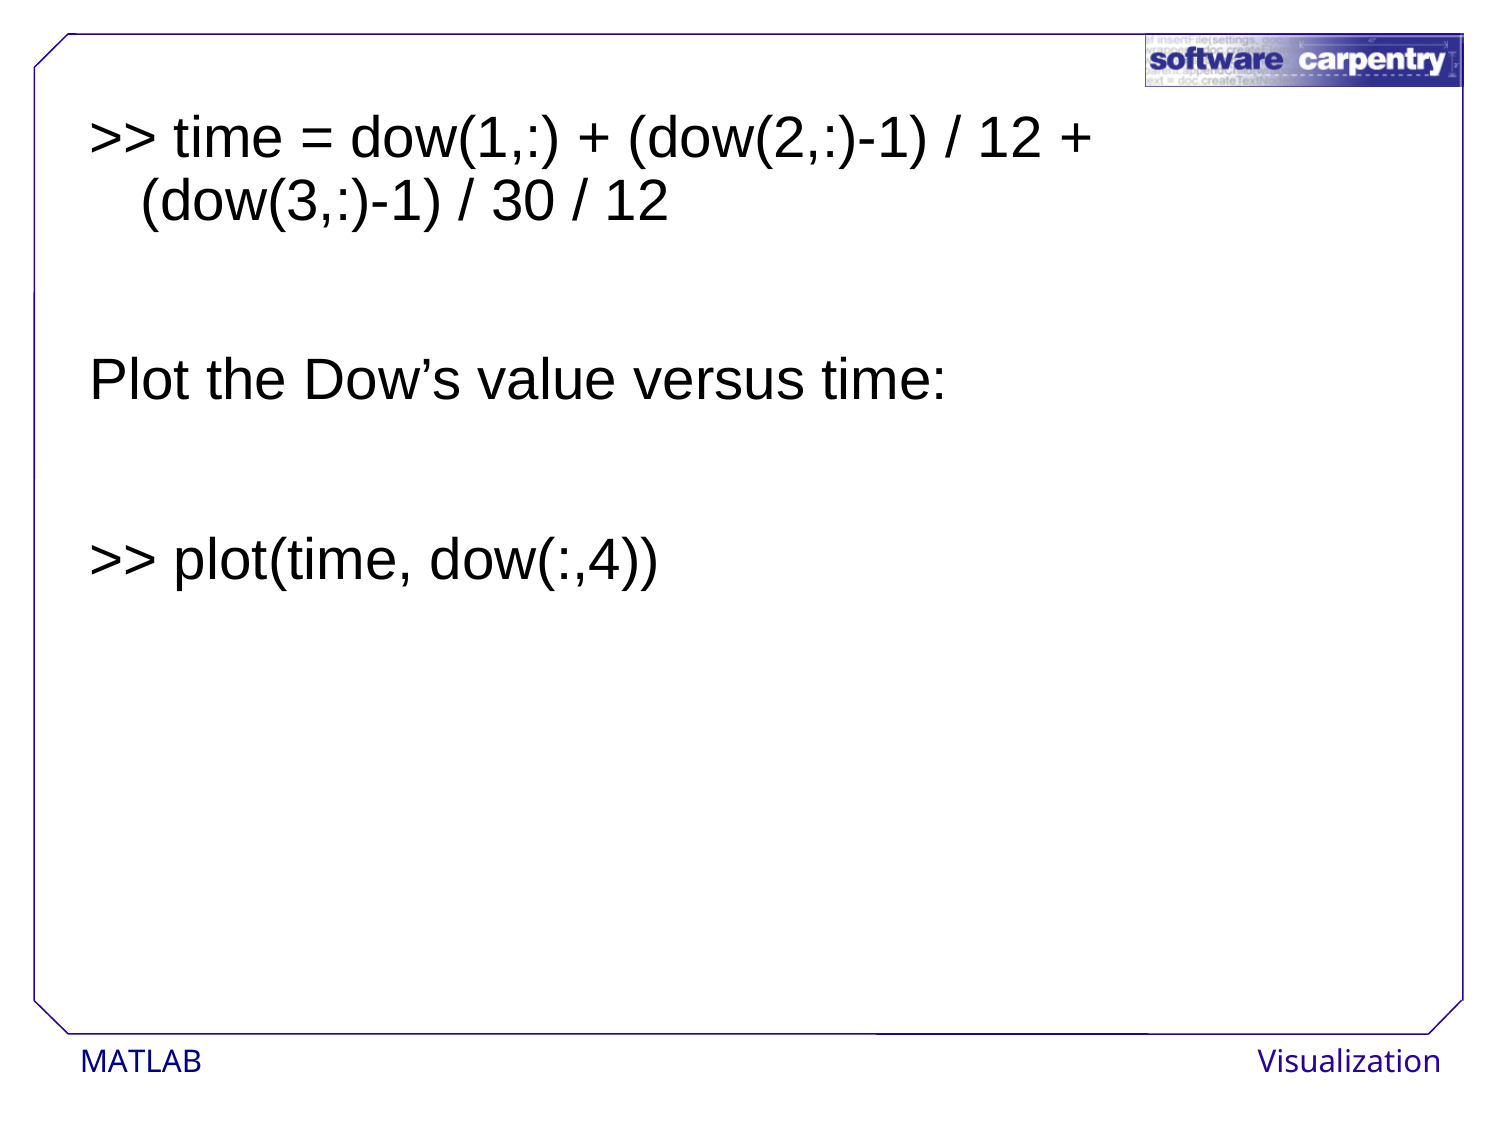

# >> time = dow(1,:) + (dow(2,:)-1) / 12 + (dow(3,:)-1) / 30 / 12
Plot the Dow’s value versus time:
>> plot(time, dow(:,4))